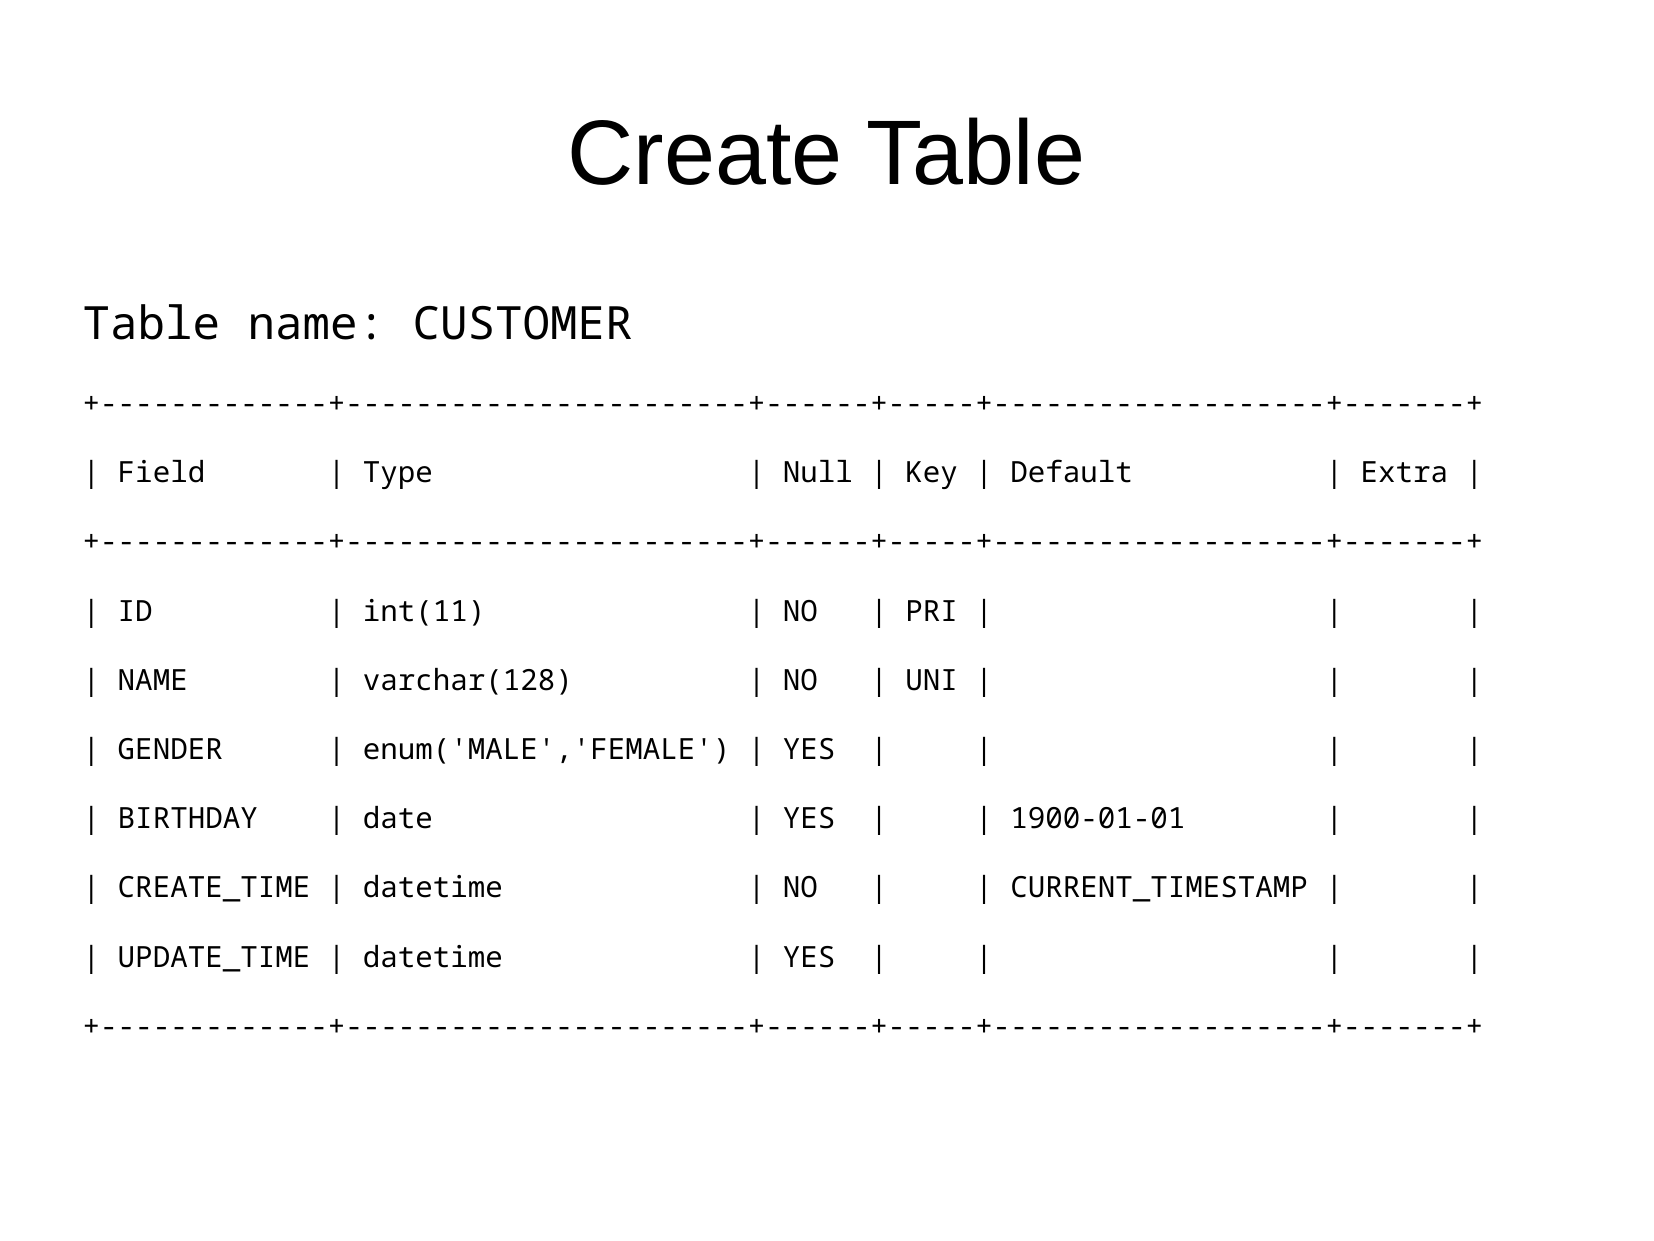

# Create Table
Table name: CUSTOMER
+-------------+-----------------------+------+-----+-------------------+-------+
| Field | Type | Null | Key | Default | Extra |
+-------------+-----------------------+------+-----+-------------------+-------+
| ID | int(11) | NO | PRI | | |
| NAME | varchar(128) | NO | UNI | | |
| GENDER | enum('MALE','FEMALE') | YES | | | |
| BIRTHDAY | date | YES | | 1900-01-01 | |
| CREATE_TIME | datetime | NO | | CURRENT_TIMESTAMP | |
| UPDATE_TIME | datetime | YES | | | |
+-------------+-----------------------+------+-----+-------------------+-------+